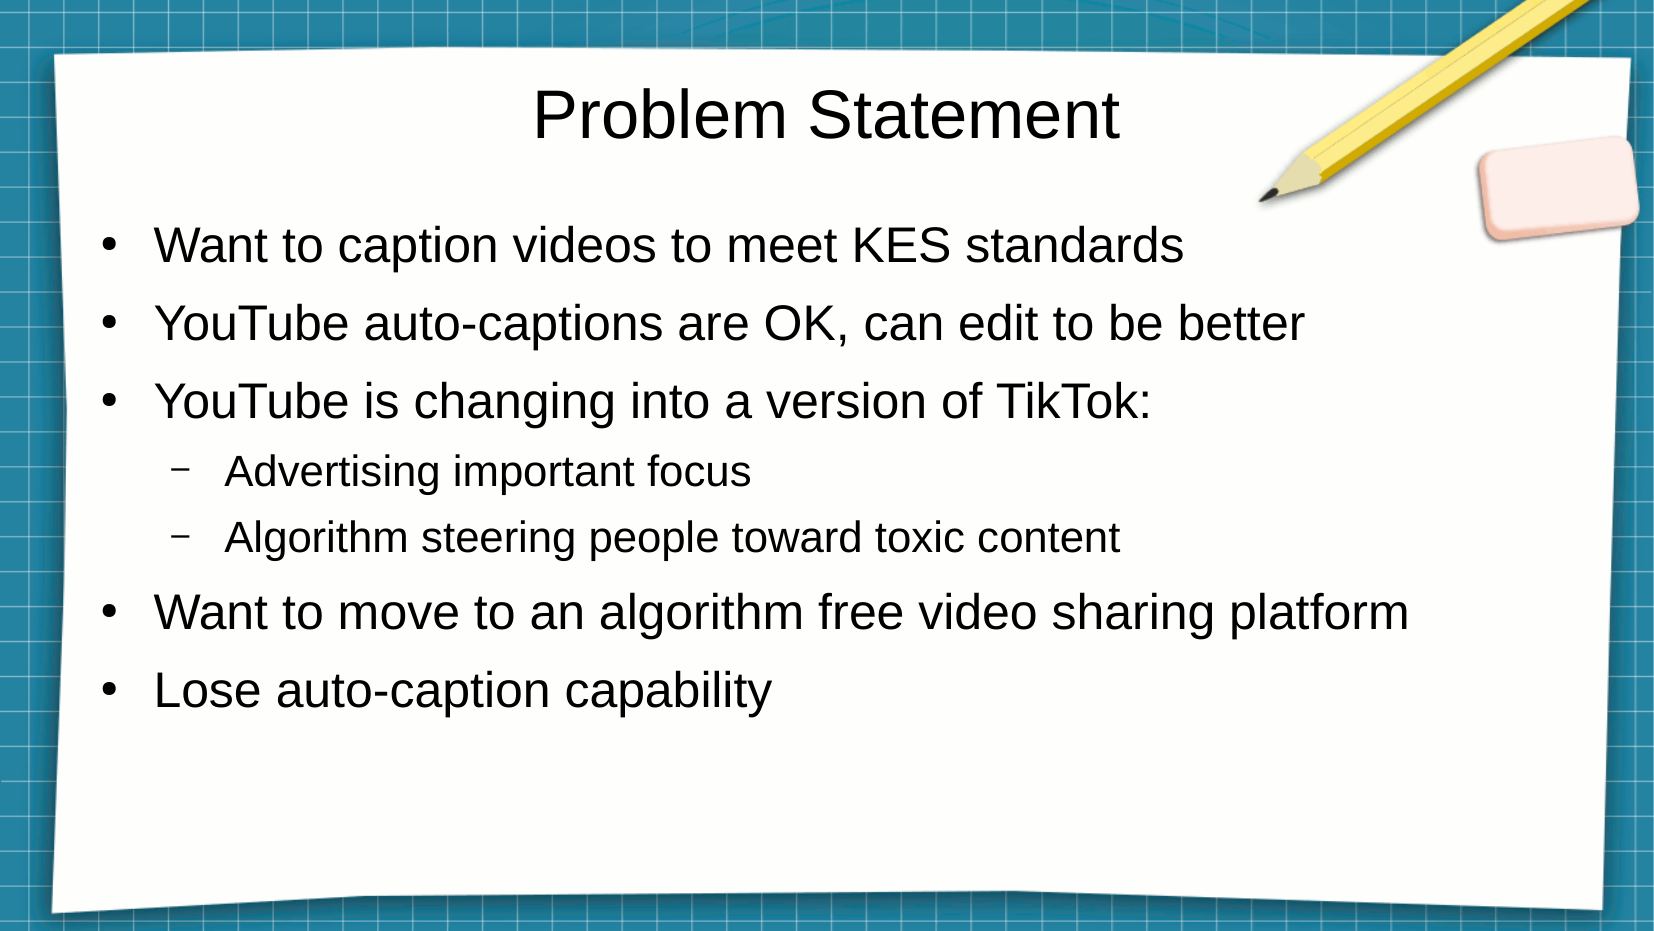

# Problem Statement
Want to caption videos to meet KES standards
YouTube auto-captions are OK, can edit to be better
YouTube is changing into a version of TikTok:
Advertising important focus
Algorithm steering people toward toxic content
Want to move to an algorithm free video sharing platform
Lose auto-caption capability